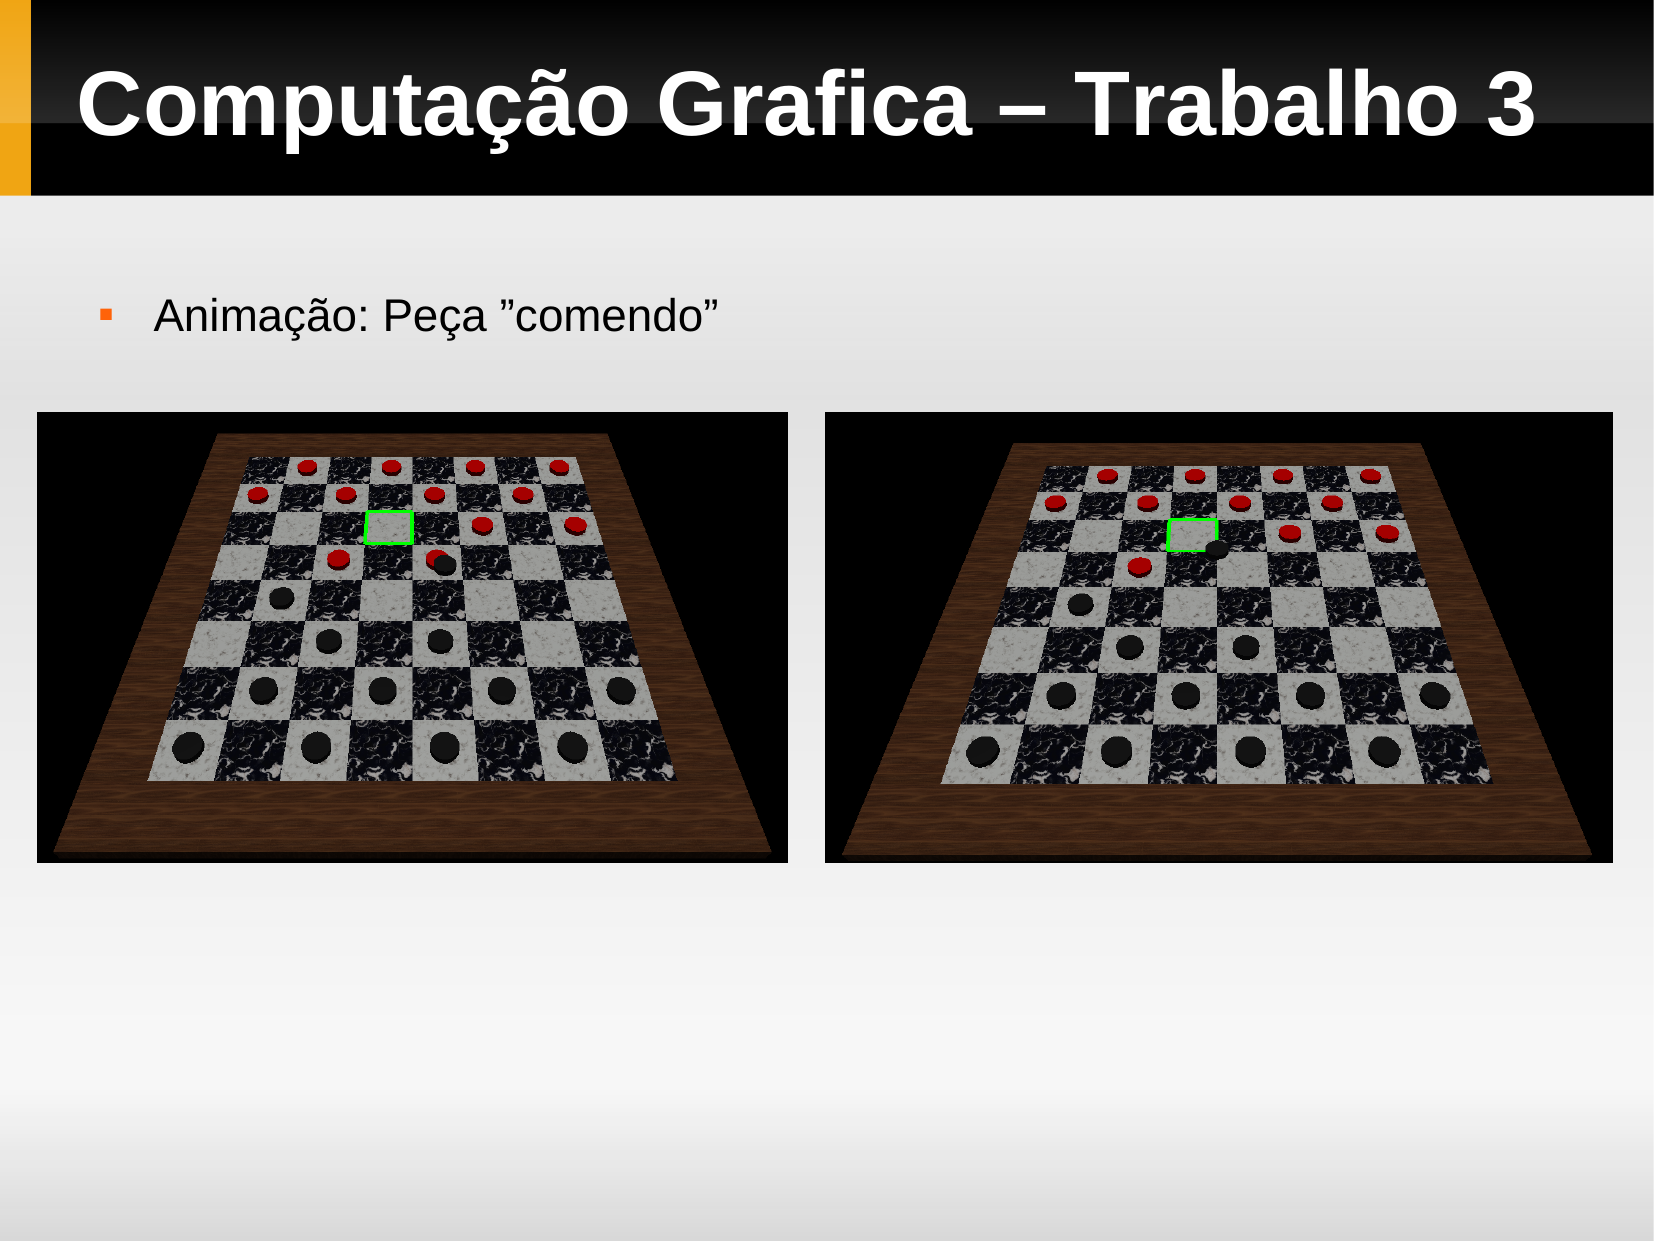

# Computação Grafica – Trabalho 3
Animação: Peça ”comendo”